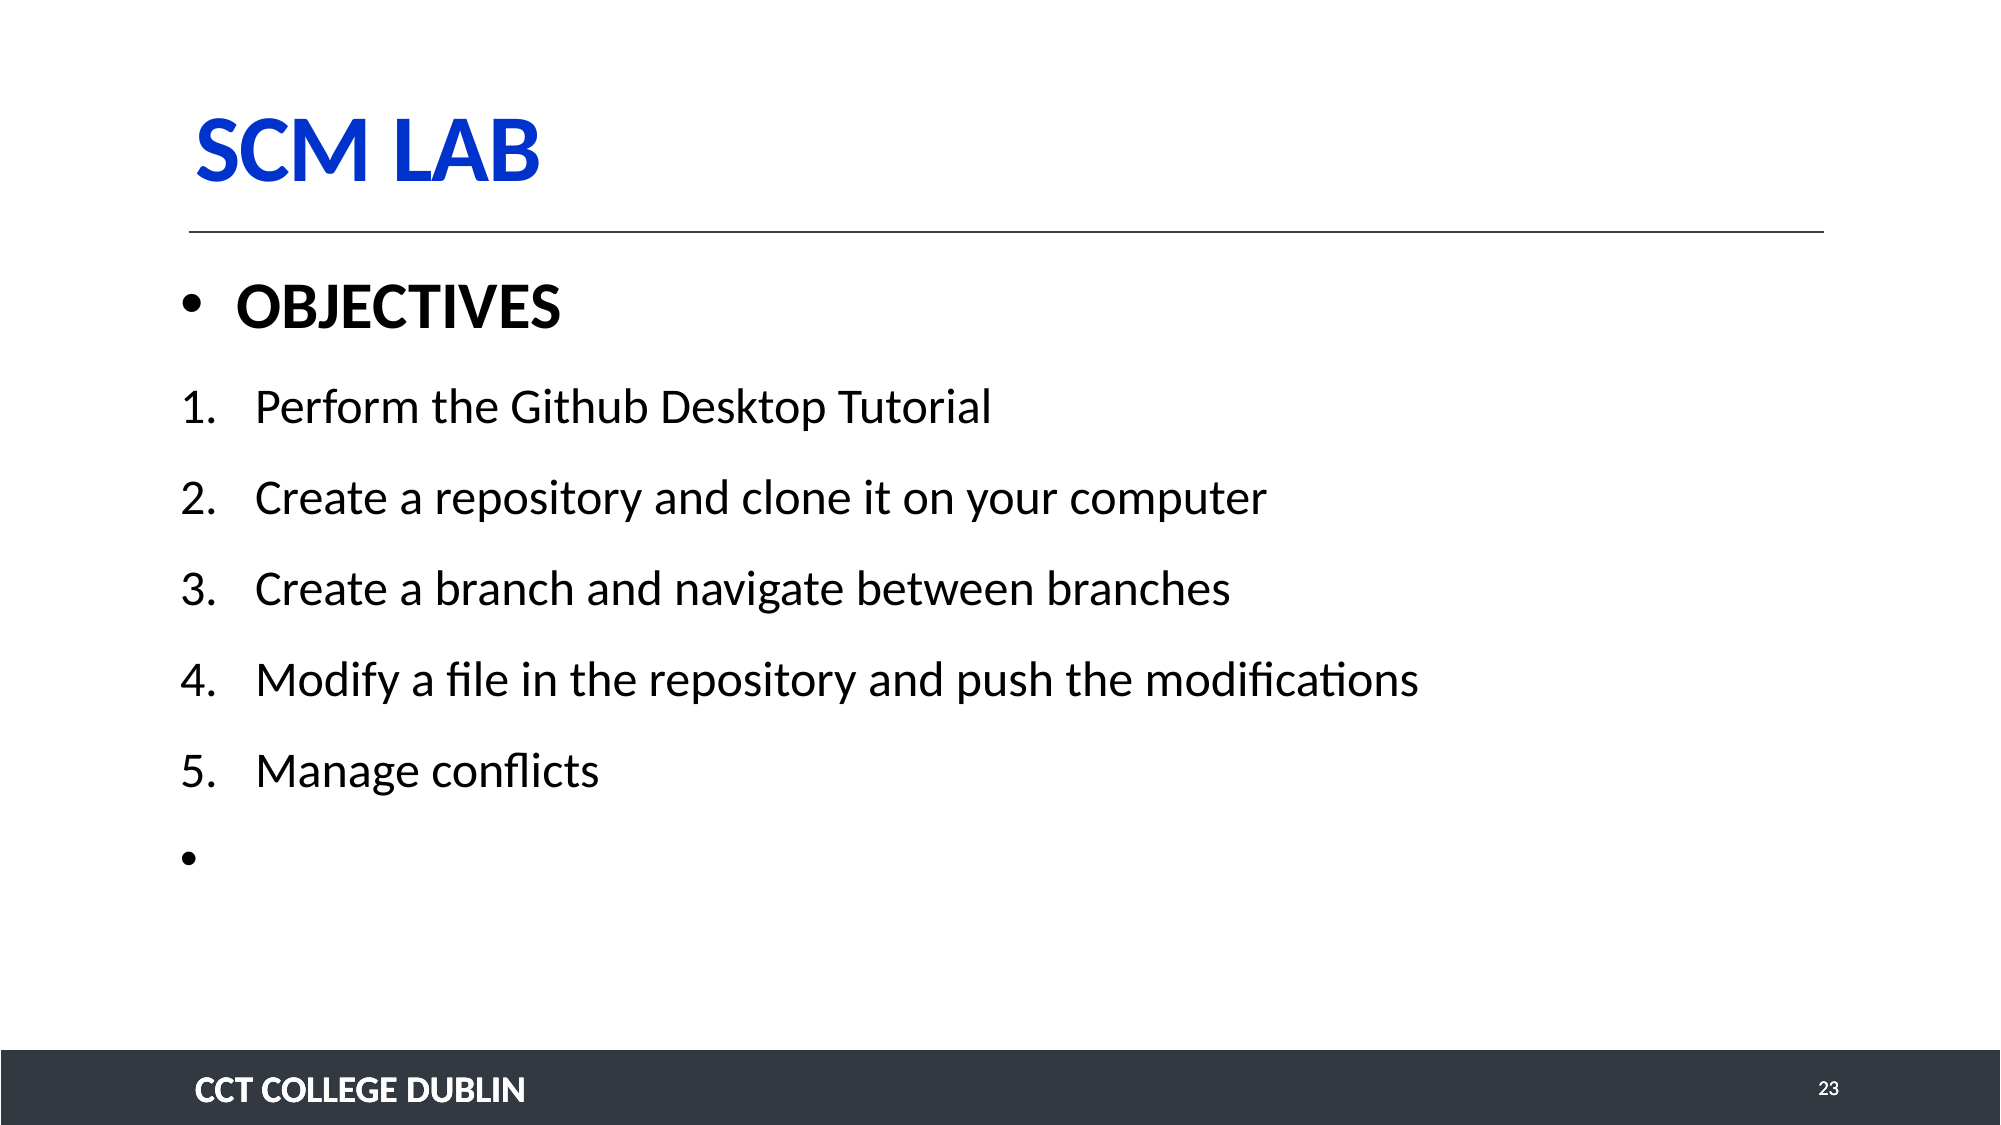

# SCM LAB
OBJECTIVES
Perform the Github Desktop Tutorial
Create a repository and clone it on your computer
Create a branch and navigate between branches
Modify a file in the repository and push the modifications
Manage conflicts
CCT COLLEGE DUBLIN
CCT COLLEGE DUBLIN
CCT COLLEGE DUBLIN
23
23
23